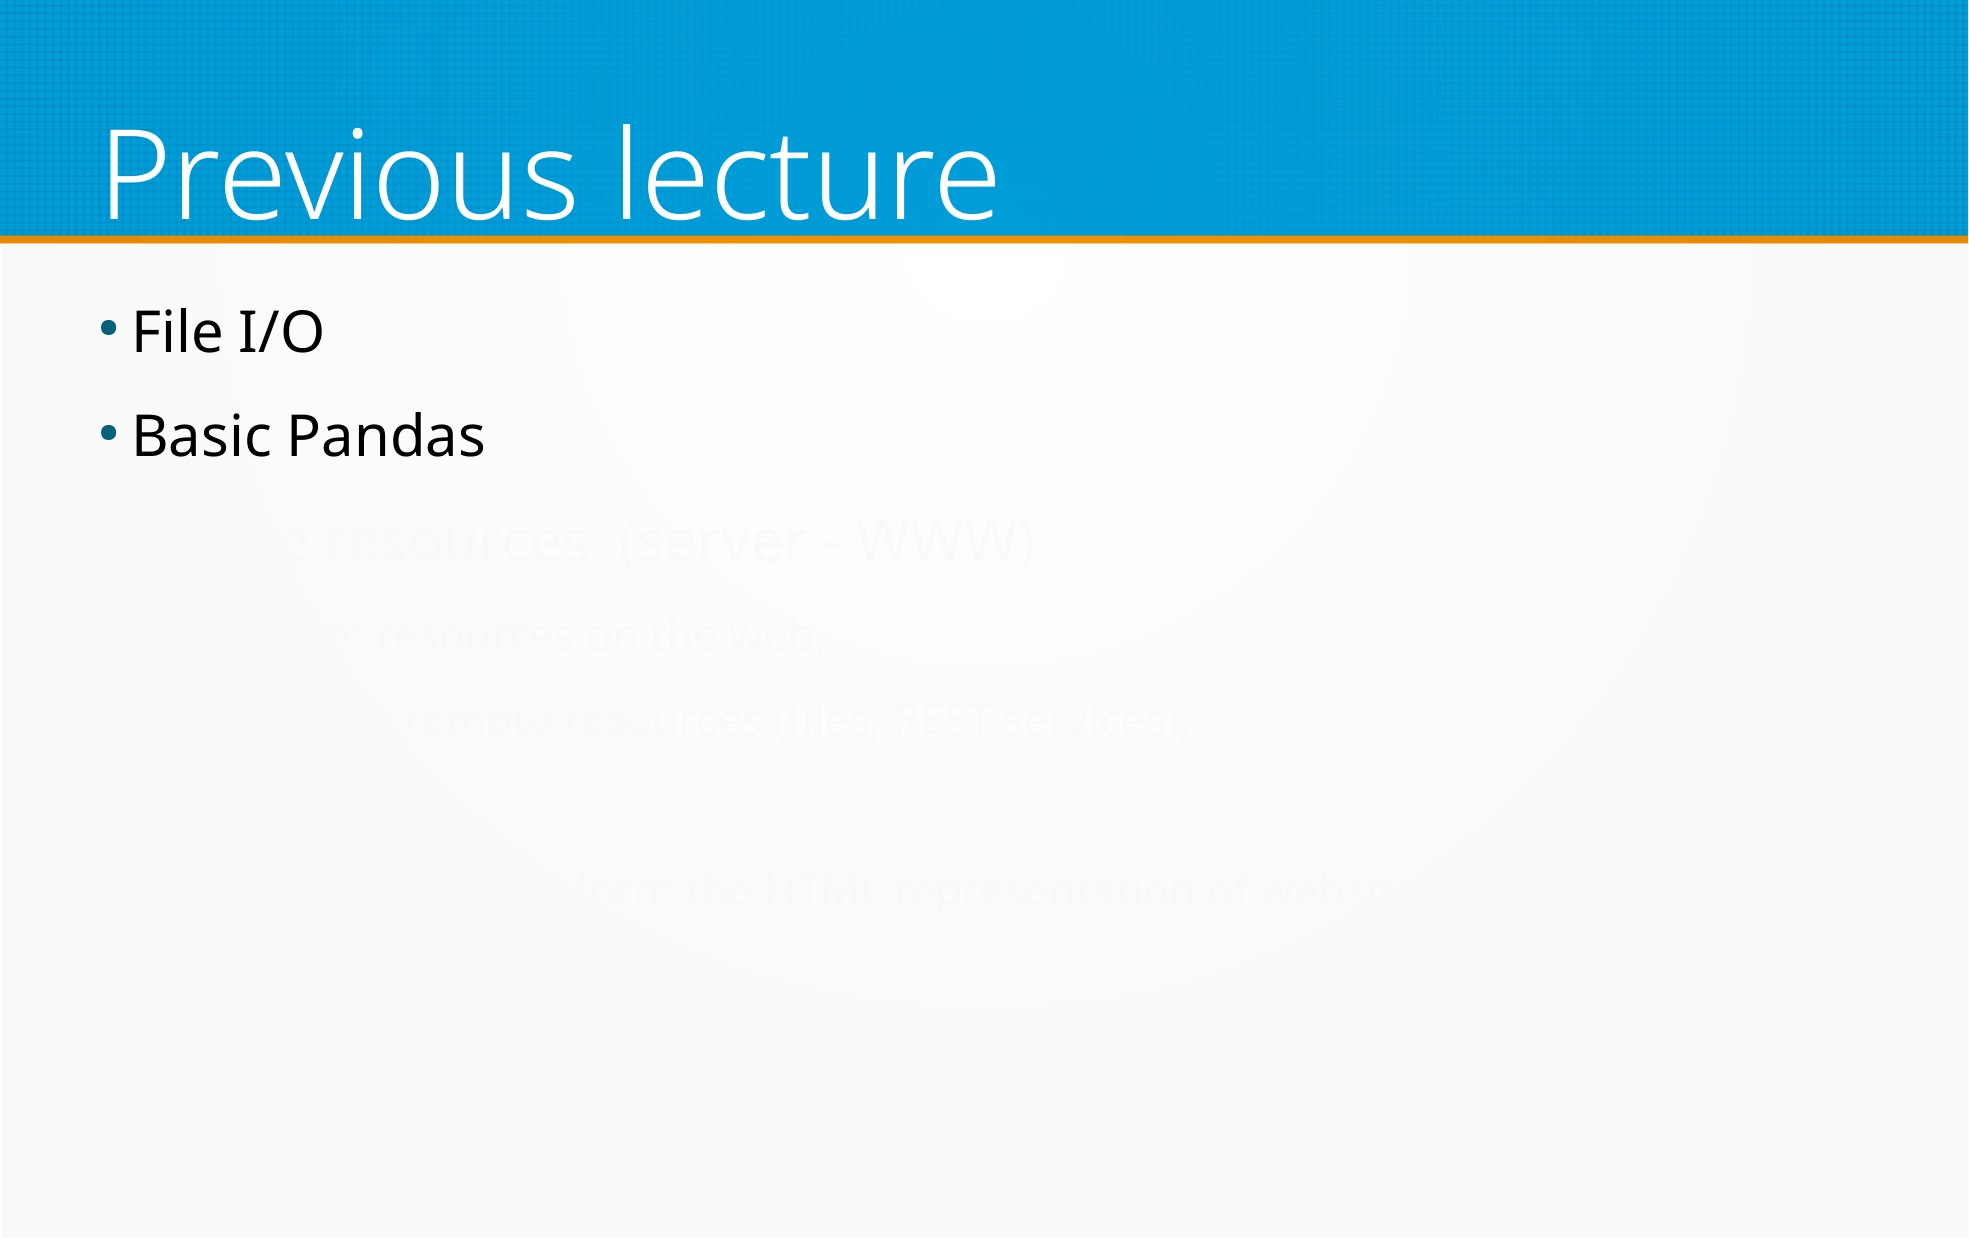

# Previous lecture
 File I/O
 Basic Pandas
Remote resources (server - WWW)
 the basics of resources on the web,
 how to access remote resources (files, REST services),
 XML files
 how to scrape content form the HTML representation of websites
 → web scrapping